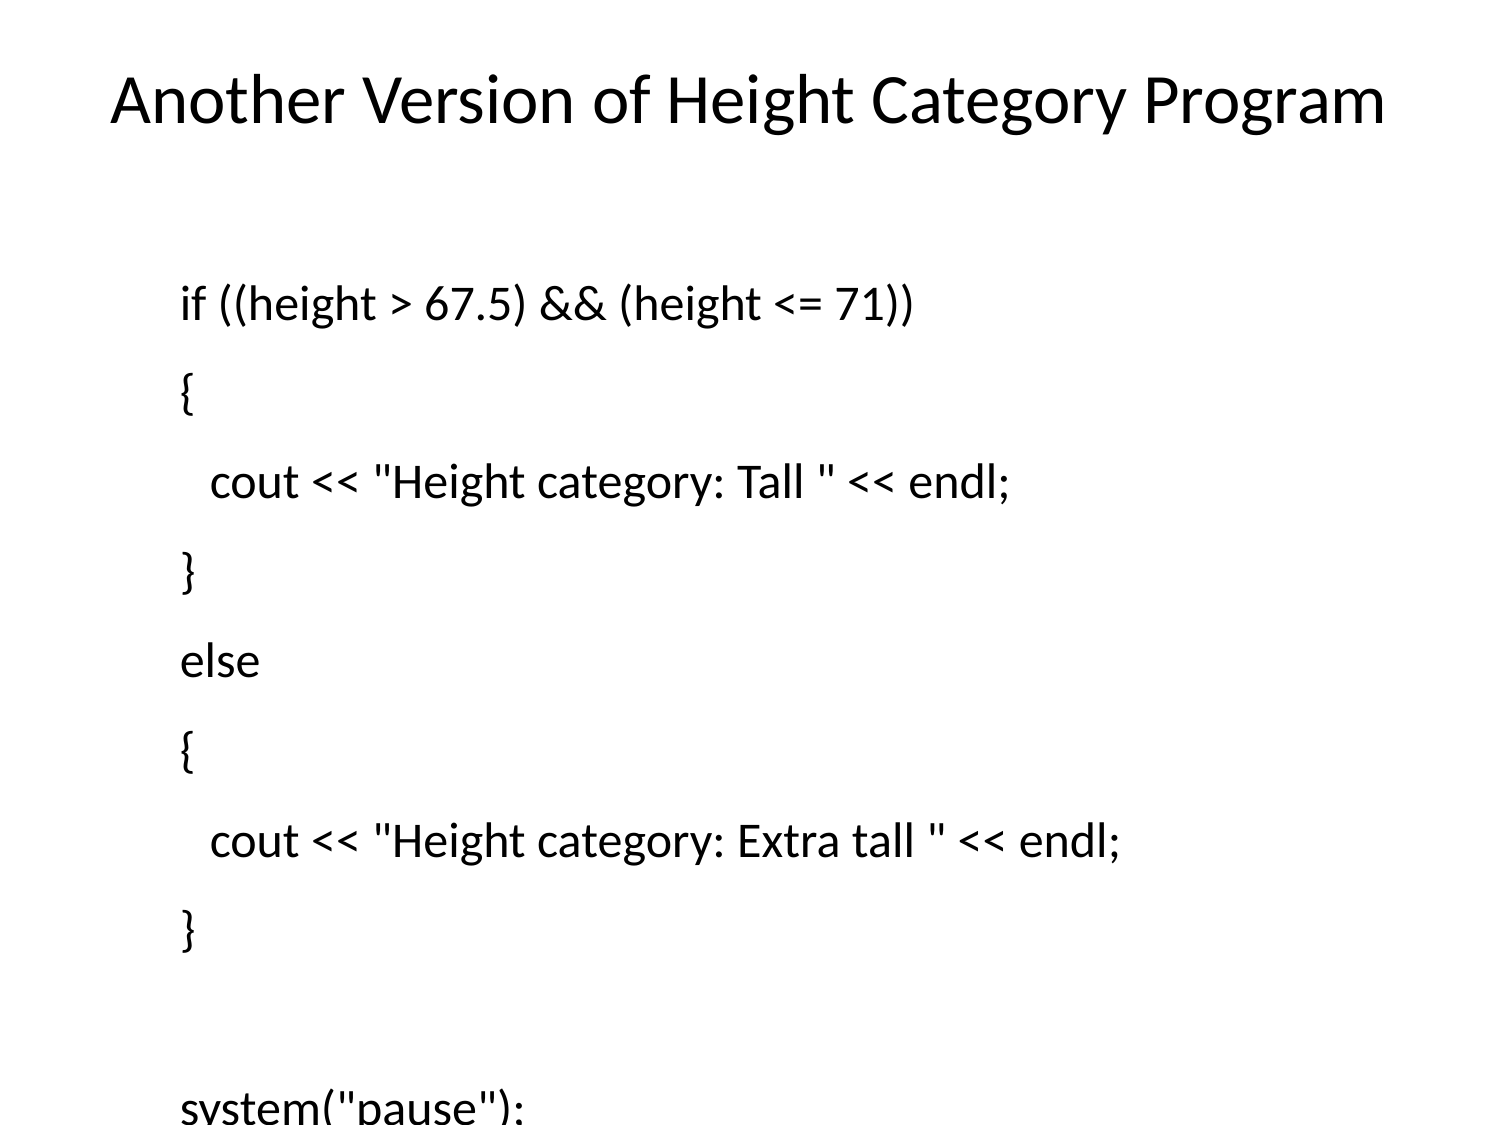

# Another Version of Height Category Program
 if ((height > 67.5) && (height <= 71))
 {
	 cout << "Height category: Tall " << endl;
 }
 else
 {
	 cout << "Height category: Extra tall " << endl;
 }
 system("pause");
 return 0;
}